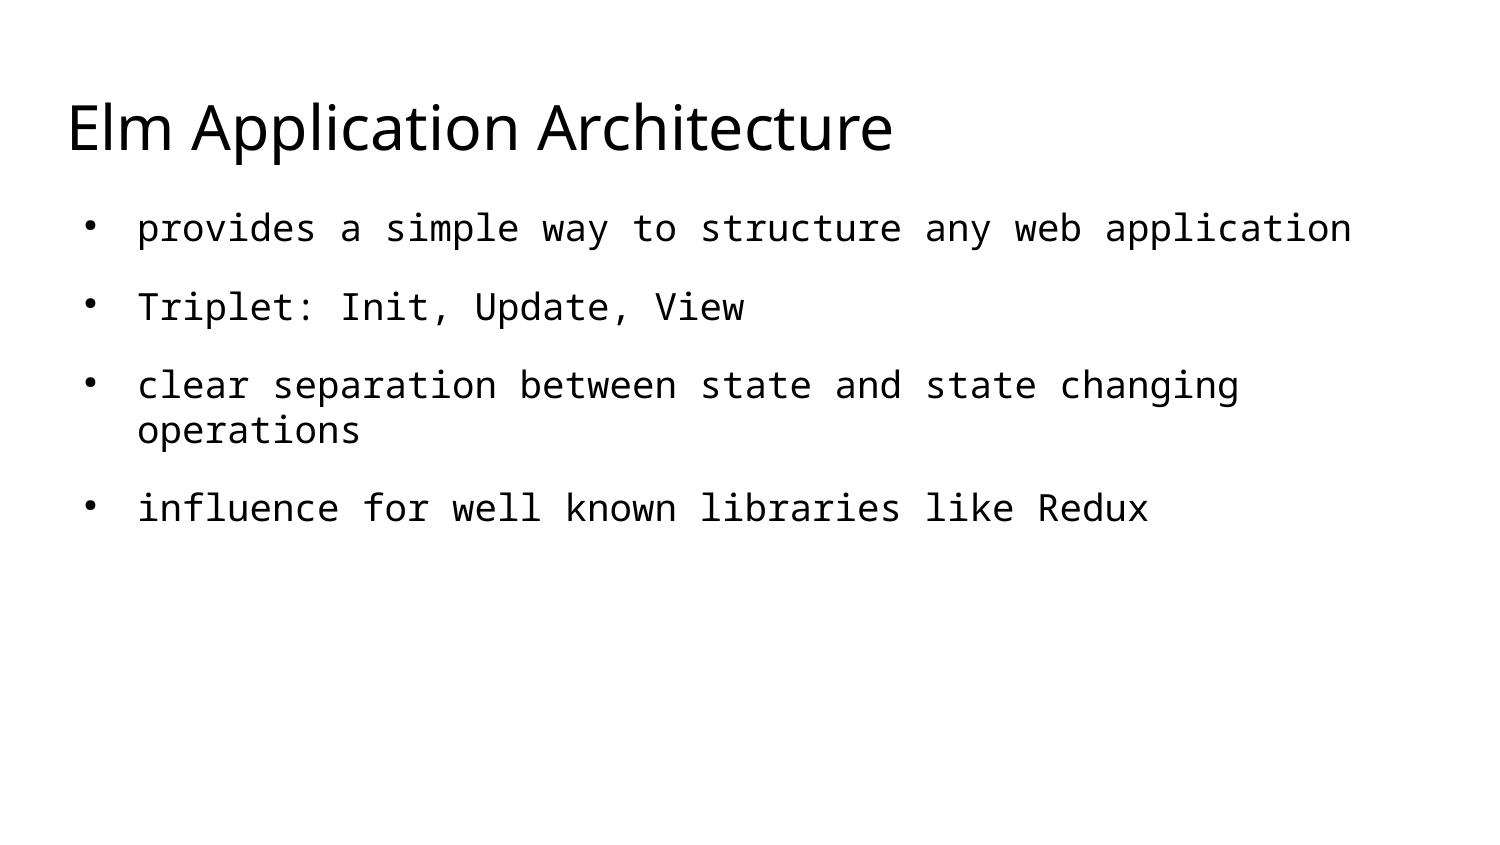

# Elm Application Architecture
provides a simple way to structure any web application
Triplet: Init, Update, View
clear separation between state and state changing operations
influence for well known libraries like Redux